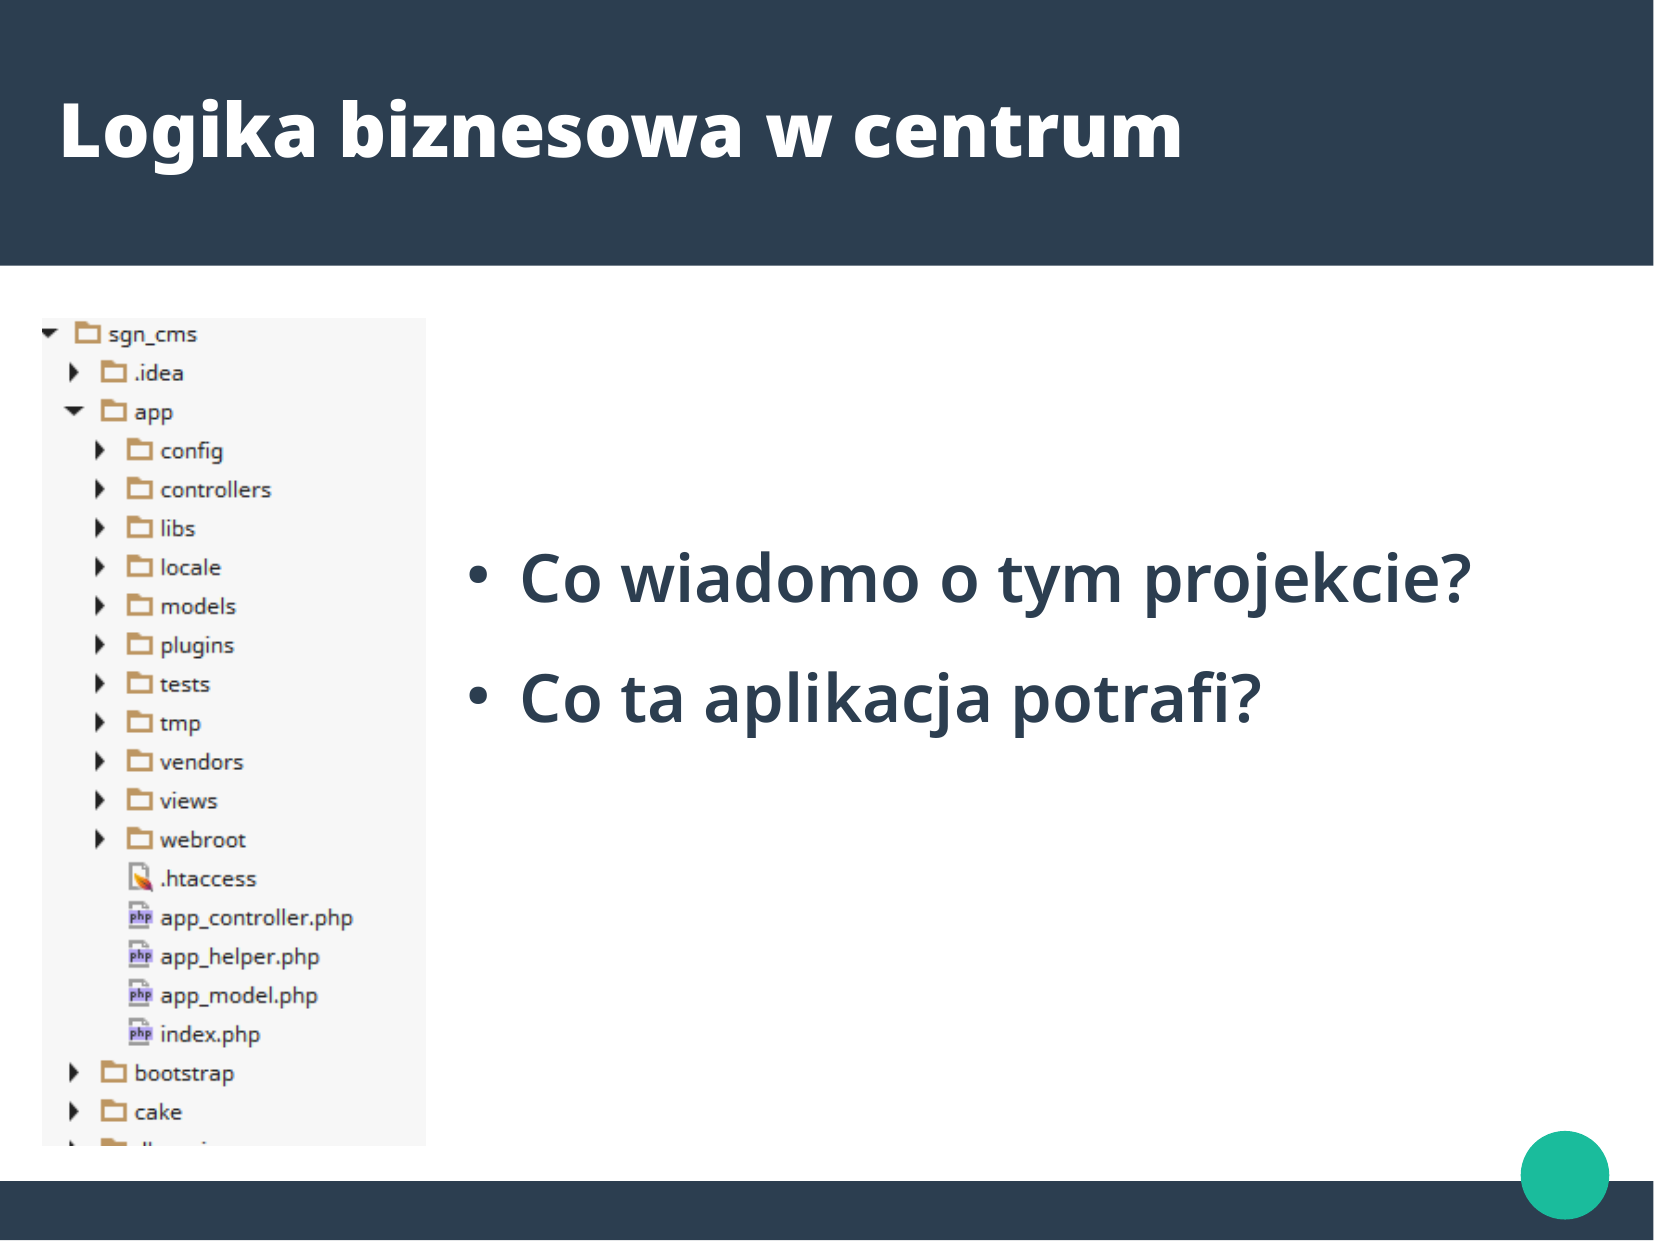

# Logika biznesowa w centrum
Co wiadomo o tym projekcie?
Co ta aplikacja potrafi?